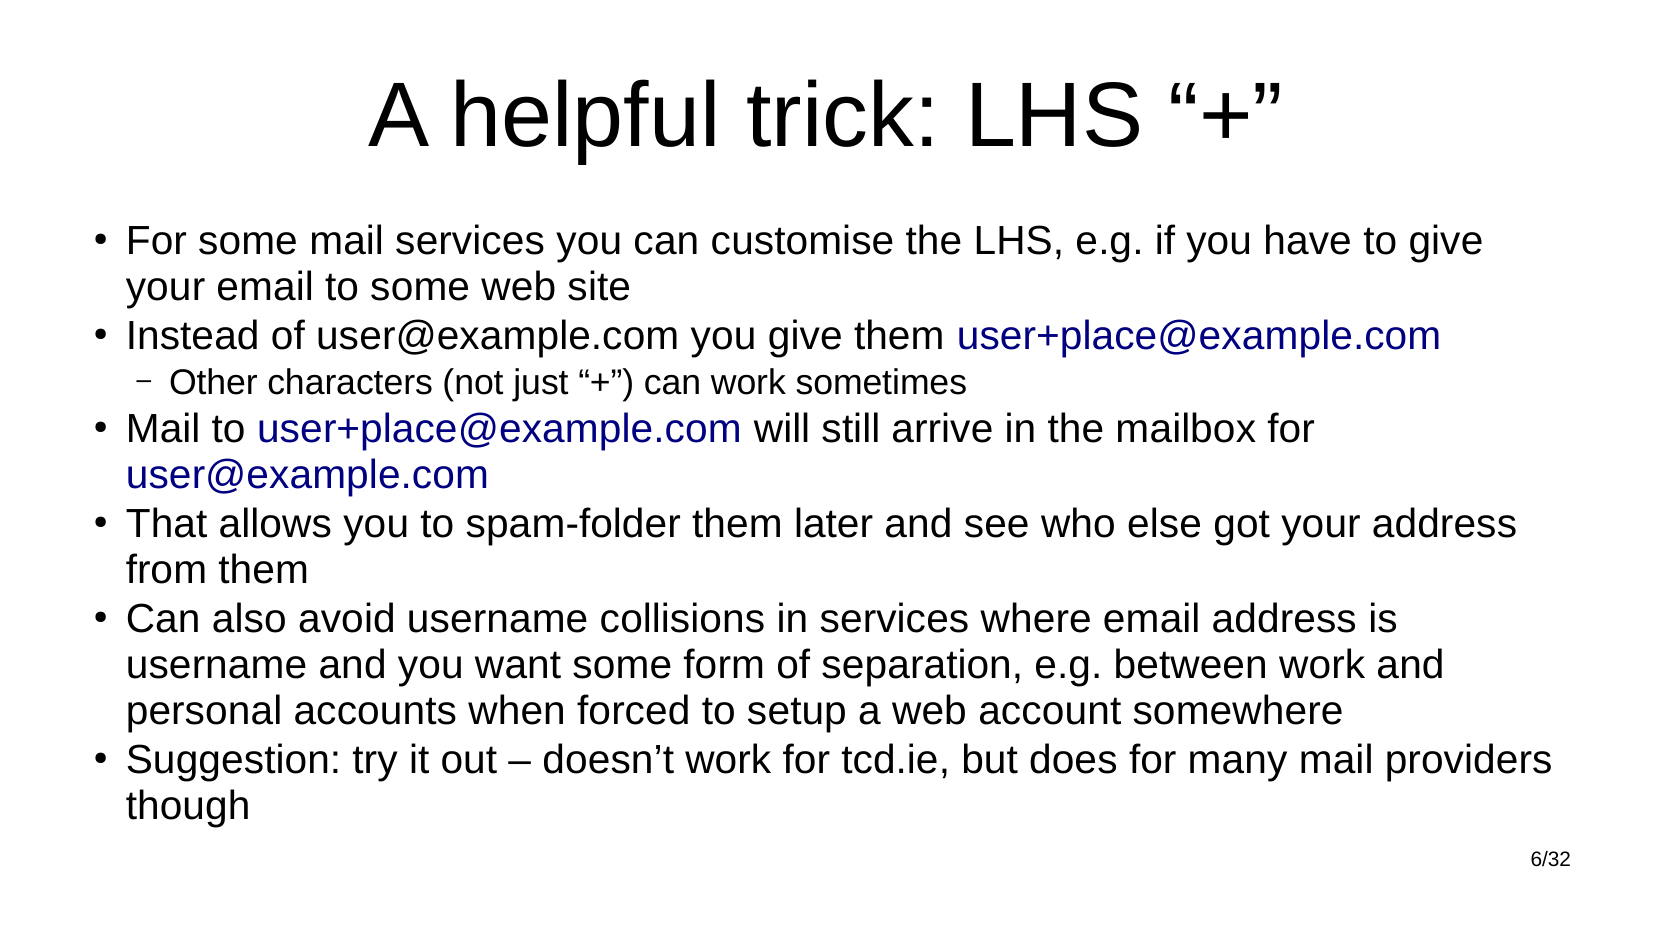

# A helpful trick: LHS “+”
For some mail services you can customise the LHS, e.g. if you have to give your email to some web site
Instead of user@example.com you give them user+place@example.com
Other characters (not just “+”) can work sometimes
Mail to user+place@example.com will still arrive in the mailbox for user@example.com
That allows you to spam-folder them later and see who else got your address from them
Can also avoid username collisions in services where email address is username and you want some form of separation, e.g. between work and personal accounts when forced to setup a web account somewhere
Suggestion: try it out – doesn’t work for tcd.ie, but does for many mail providers though
6